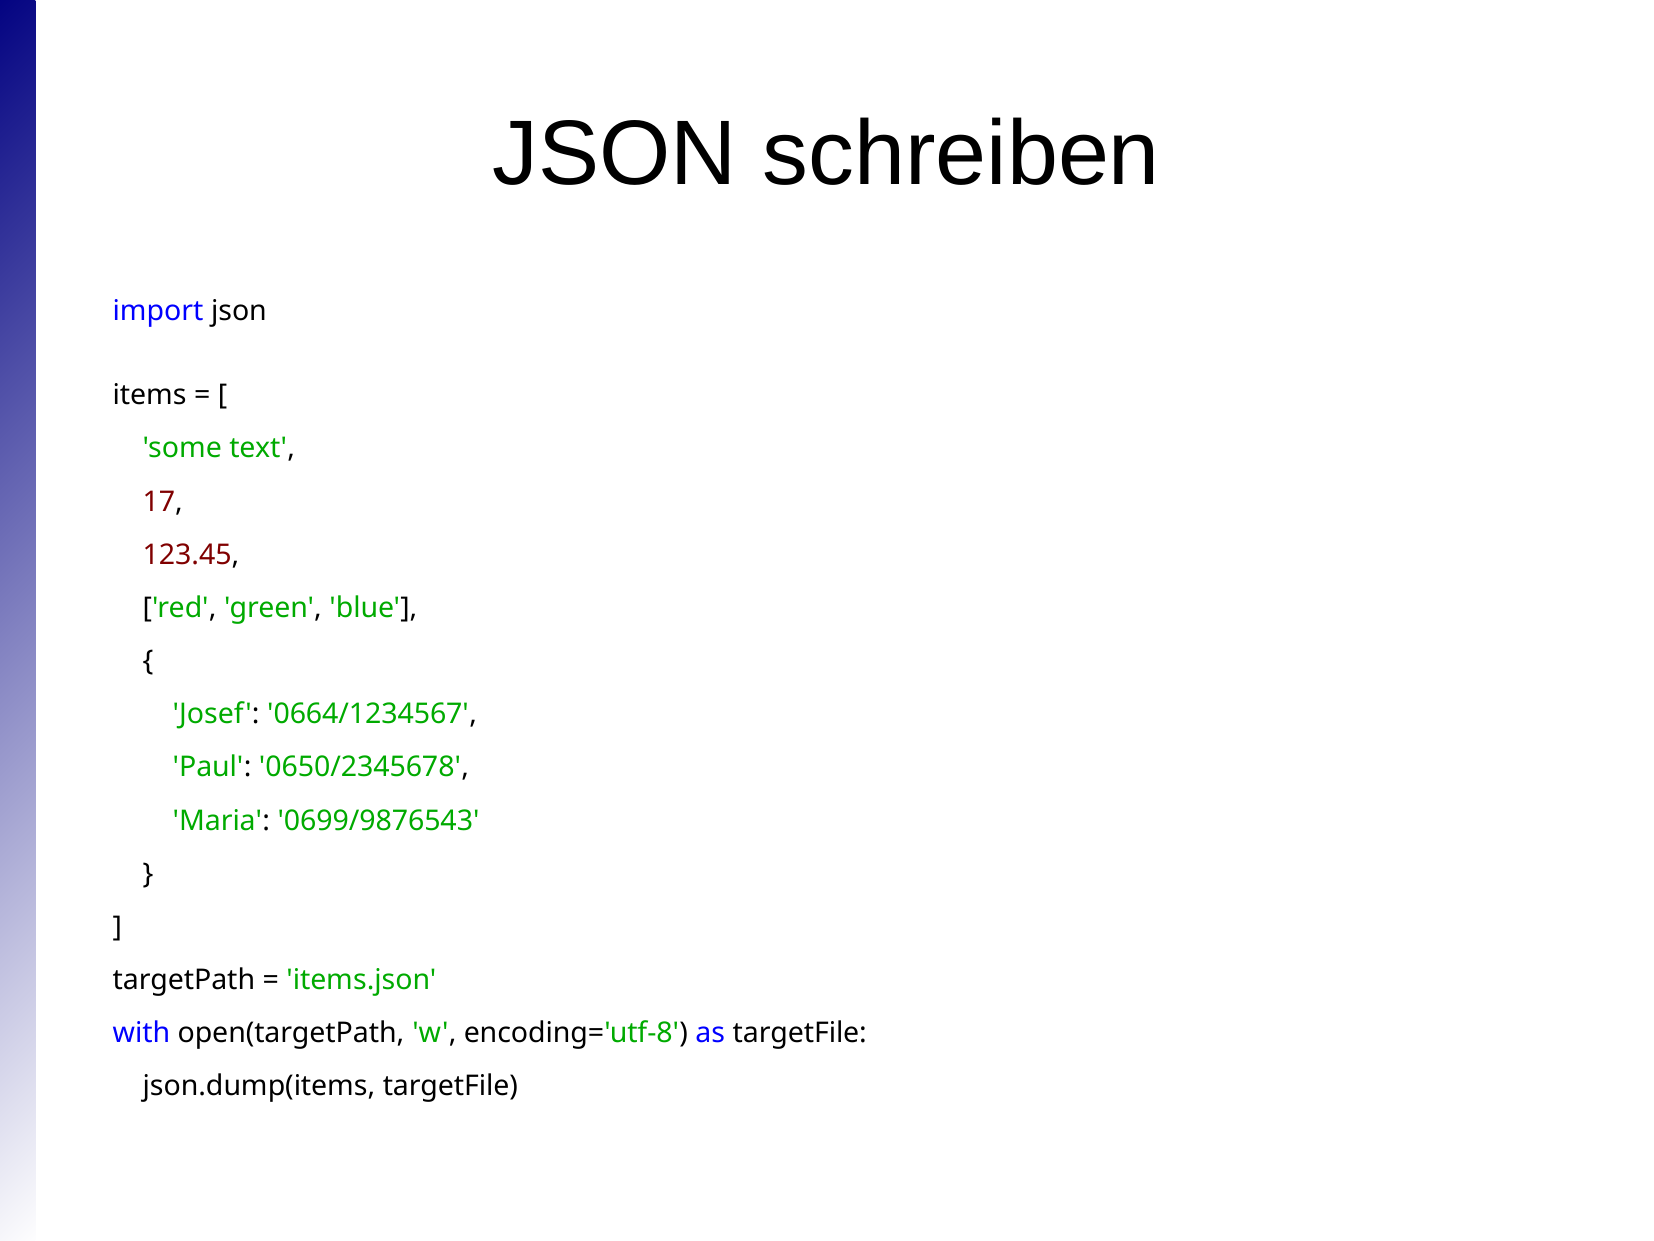

# JSON schreiben
 import json
 items = [
 'some text',
 17,
 123.45,
 ['red', 'green', 'blue'],
 {
 'Josef': '0664/1234567',
 'Paul': '0650/2345678',
 'Maria': '0699/9876543'
 }
 ]
 targetPath = 'items.json'
 with open(targetPath, 'w', encoding='utf-8') as targetFile:
 json.dump(items, targetFile)